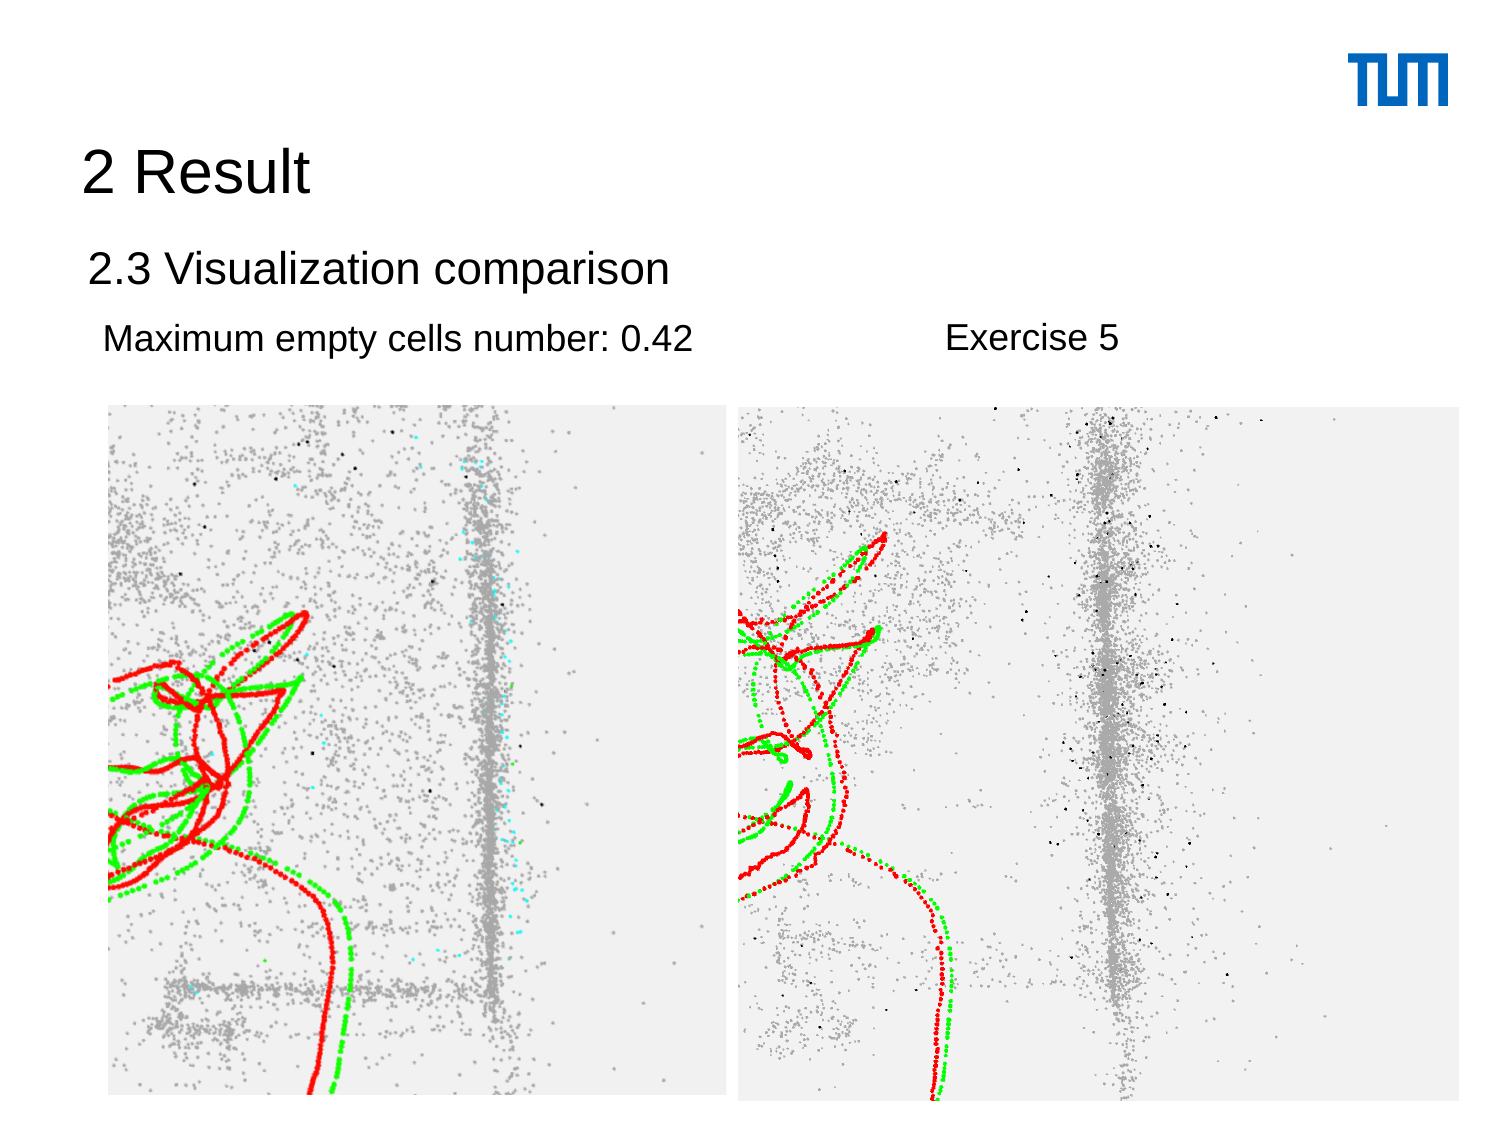

2 Result
# 2.3 Visualization comparison
Exercise 5
Maximum empty cells number: 0.42